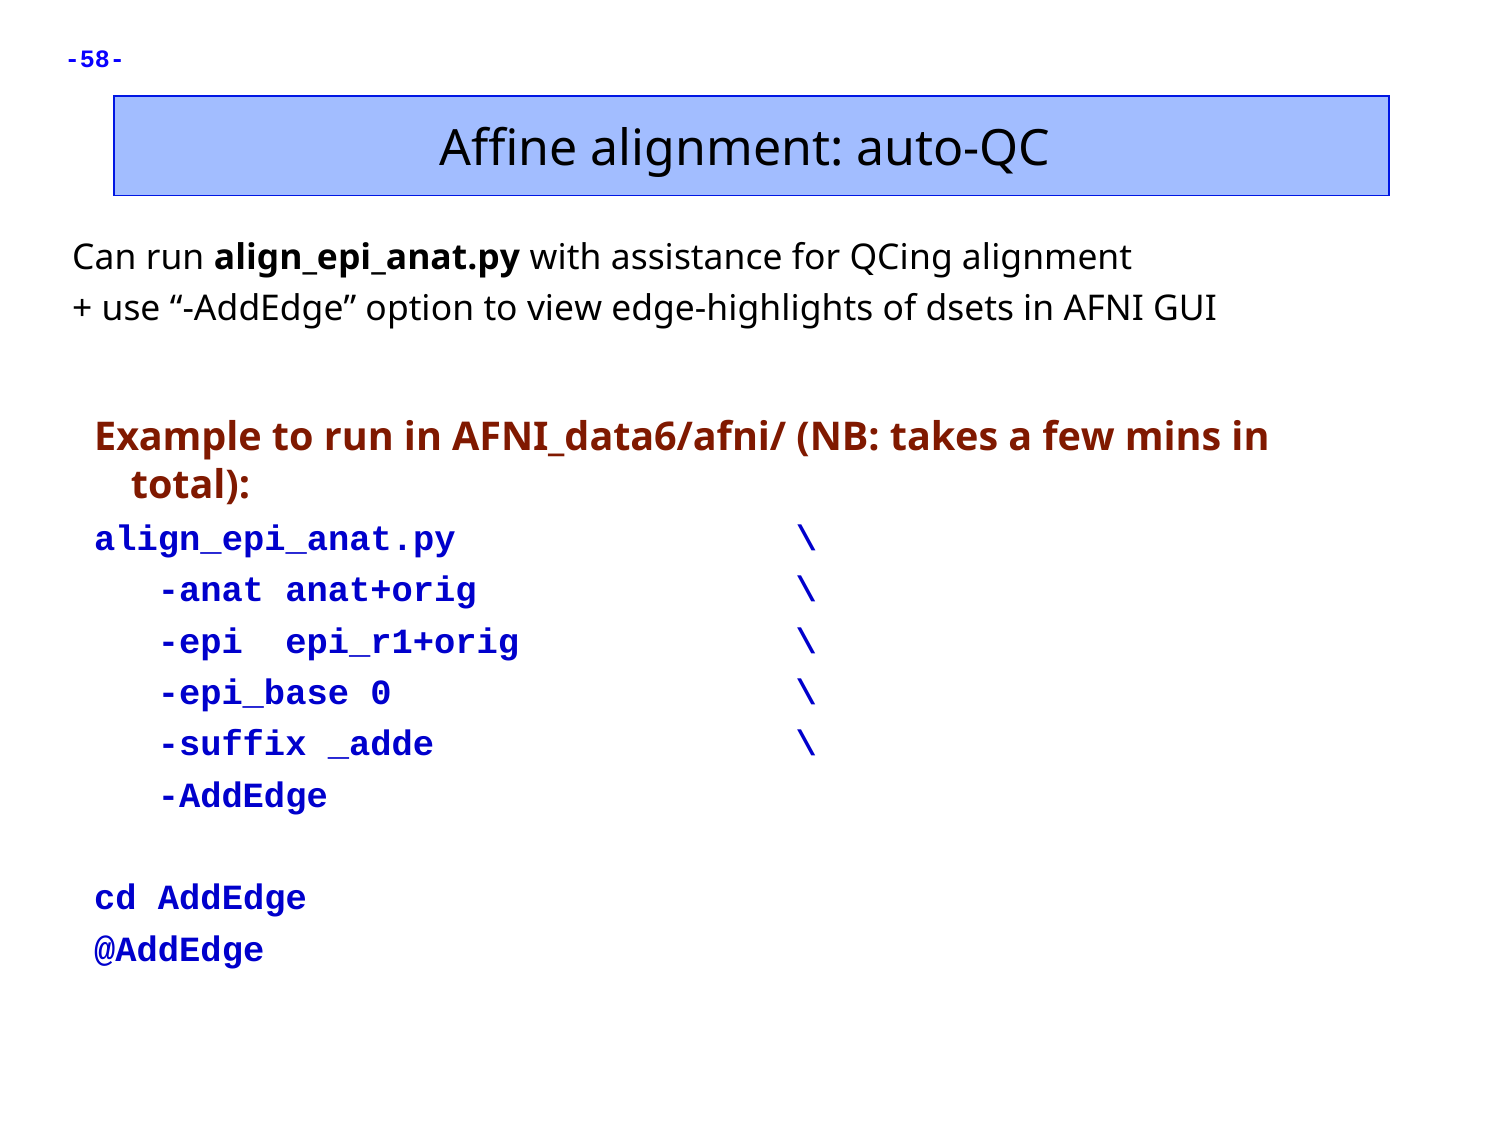

Affine alignment: auto-QC
Can run align_epi_anat.py with assistance for QCing alignment
+ use “-AddEdge” option to view edge-highlights of dsets in AFNI GUI
Example to run in AFNI_data6/afni/ (NB: takes a few mins in total):
align_epi_anat.py \
 -anat anat+orig \
 -epi epi_r1+orig \
 -epi_base 0 \
 -suffix _adde \
 -AddEdge
cd AddEdge
@AddEdge